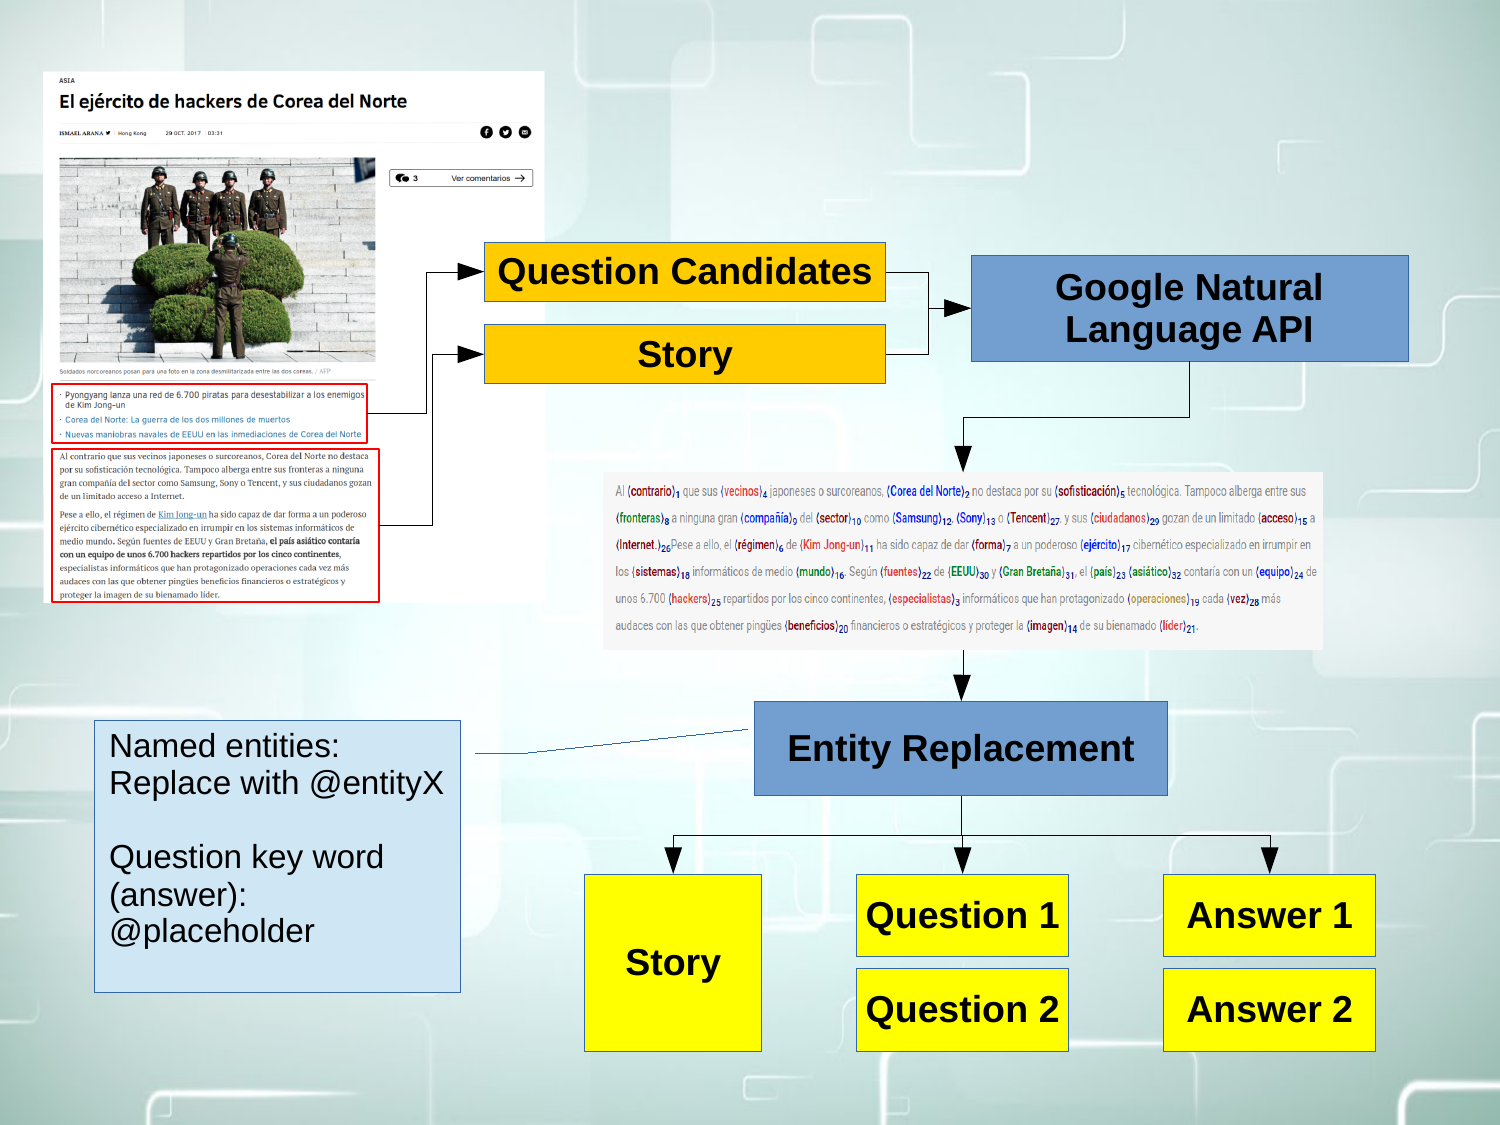

Question Candidates
Google Natural
Language API
Story
Entity Replacement
Named entities:
Replace with @entityX
Question key word
(answer):
@placeholder
Story
Question 1
Answer 1
Question 2
Answer 2